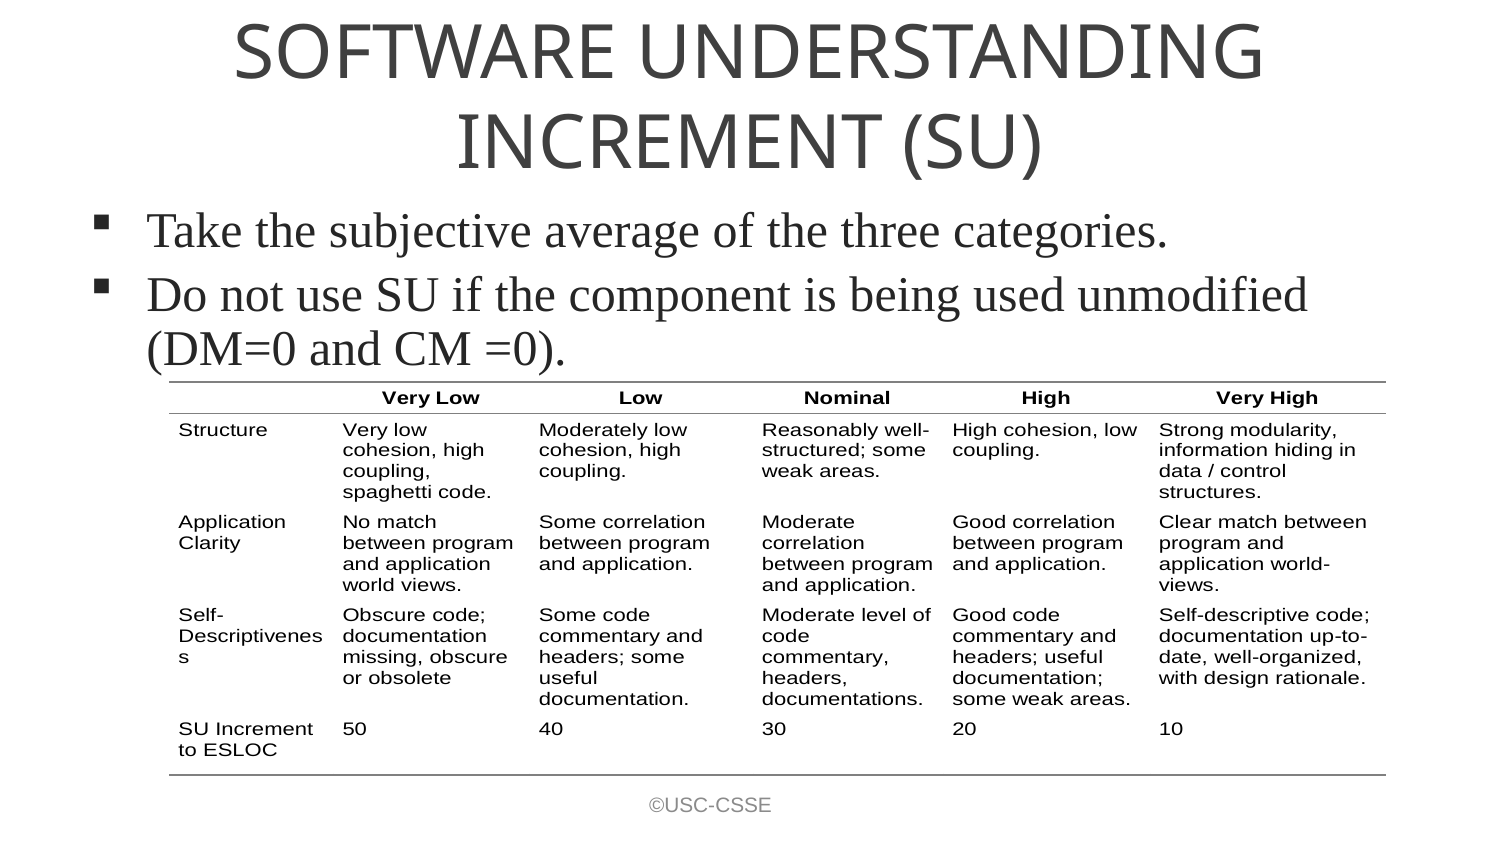

# Software Understanding Increment (SU)
Take the subjective average of the three categories.
Do not use SU if the component is being used unmodified (DM=0 and CM =0).
©USC-CSSE